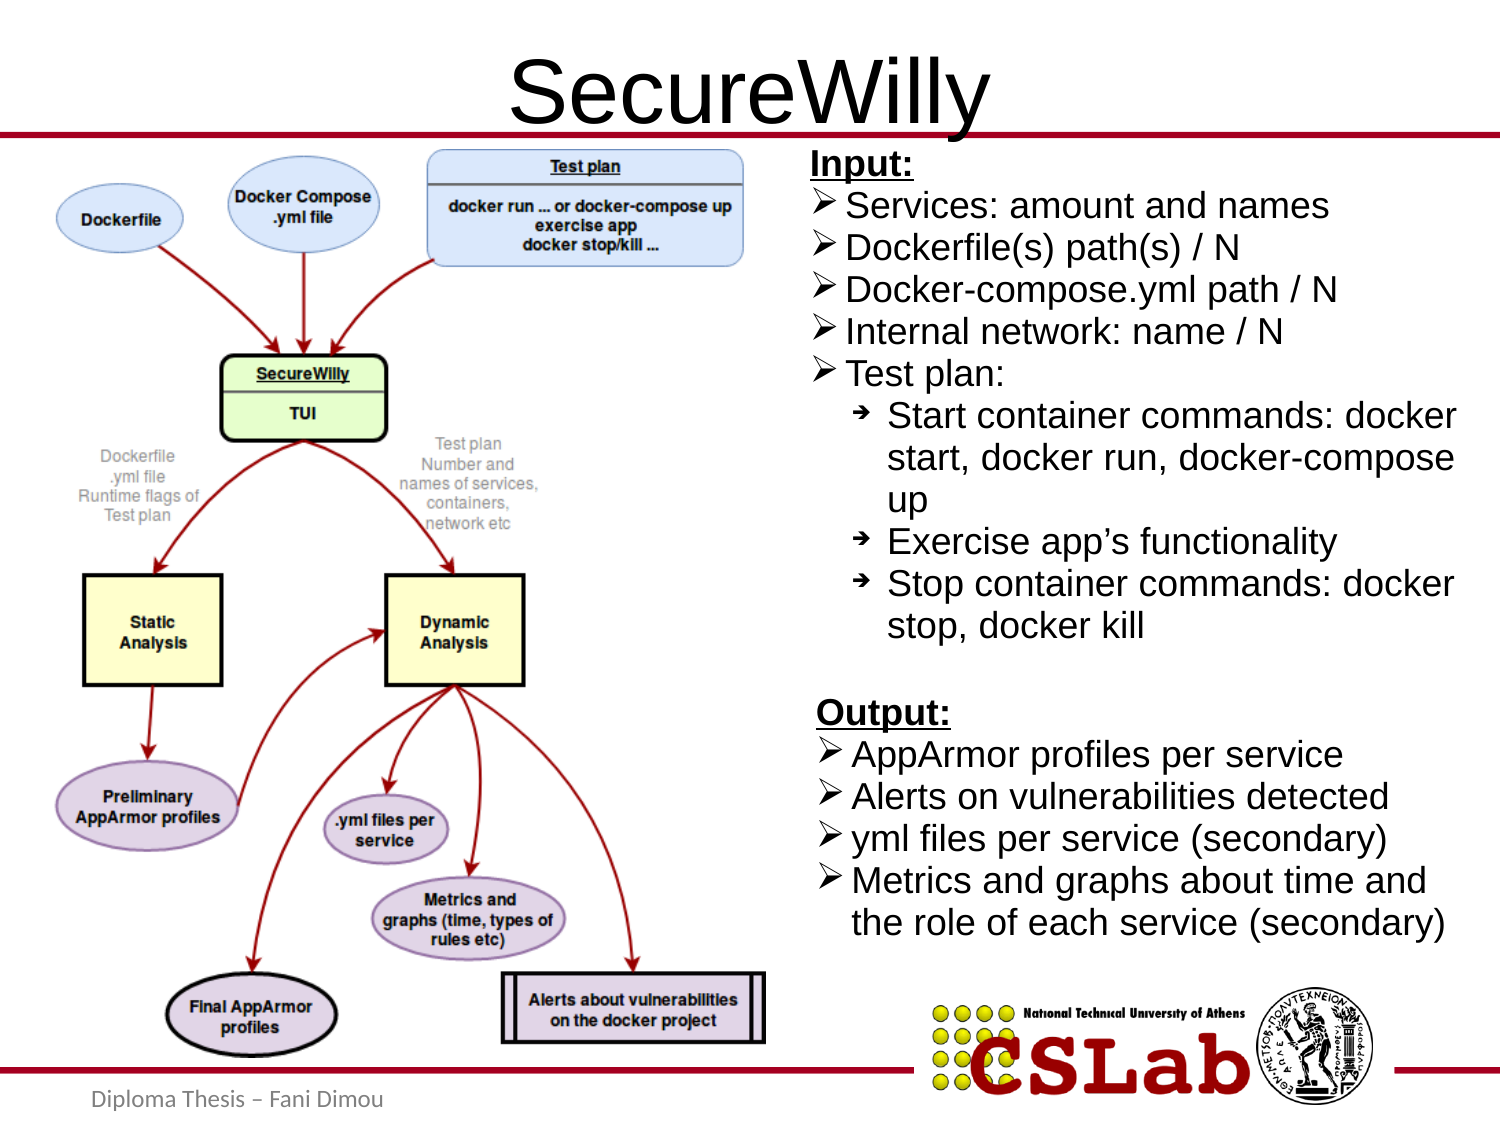

SecureWilly
Input:
Services: amount and names
Dockerfile(s) path(s) / N
Docker-compose.yml path / N
Internal network: name / N
Test plan:
Start container commands: docker start, docker run, docker-compose up
Exercise app’s functionality
Stop container commands: docker stop, docker kill
Output:
AppArmor profiles per service
Alerts on vulnerabilities detected
yml files per service (secondary)
Metrics and graphs about time and the role of each service (secondary)